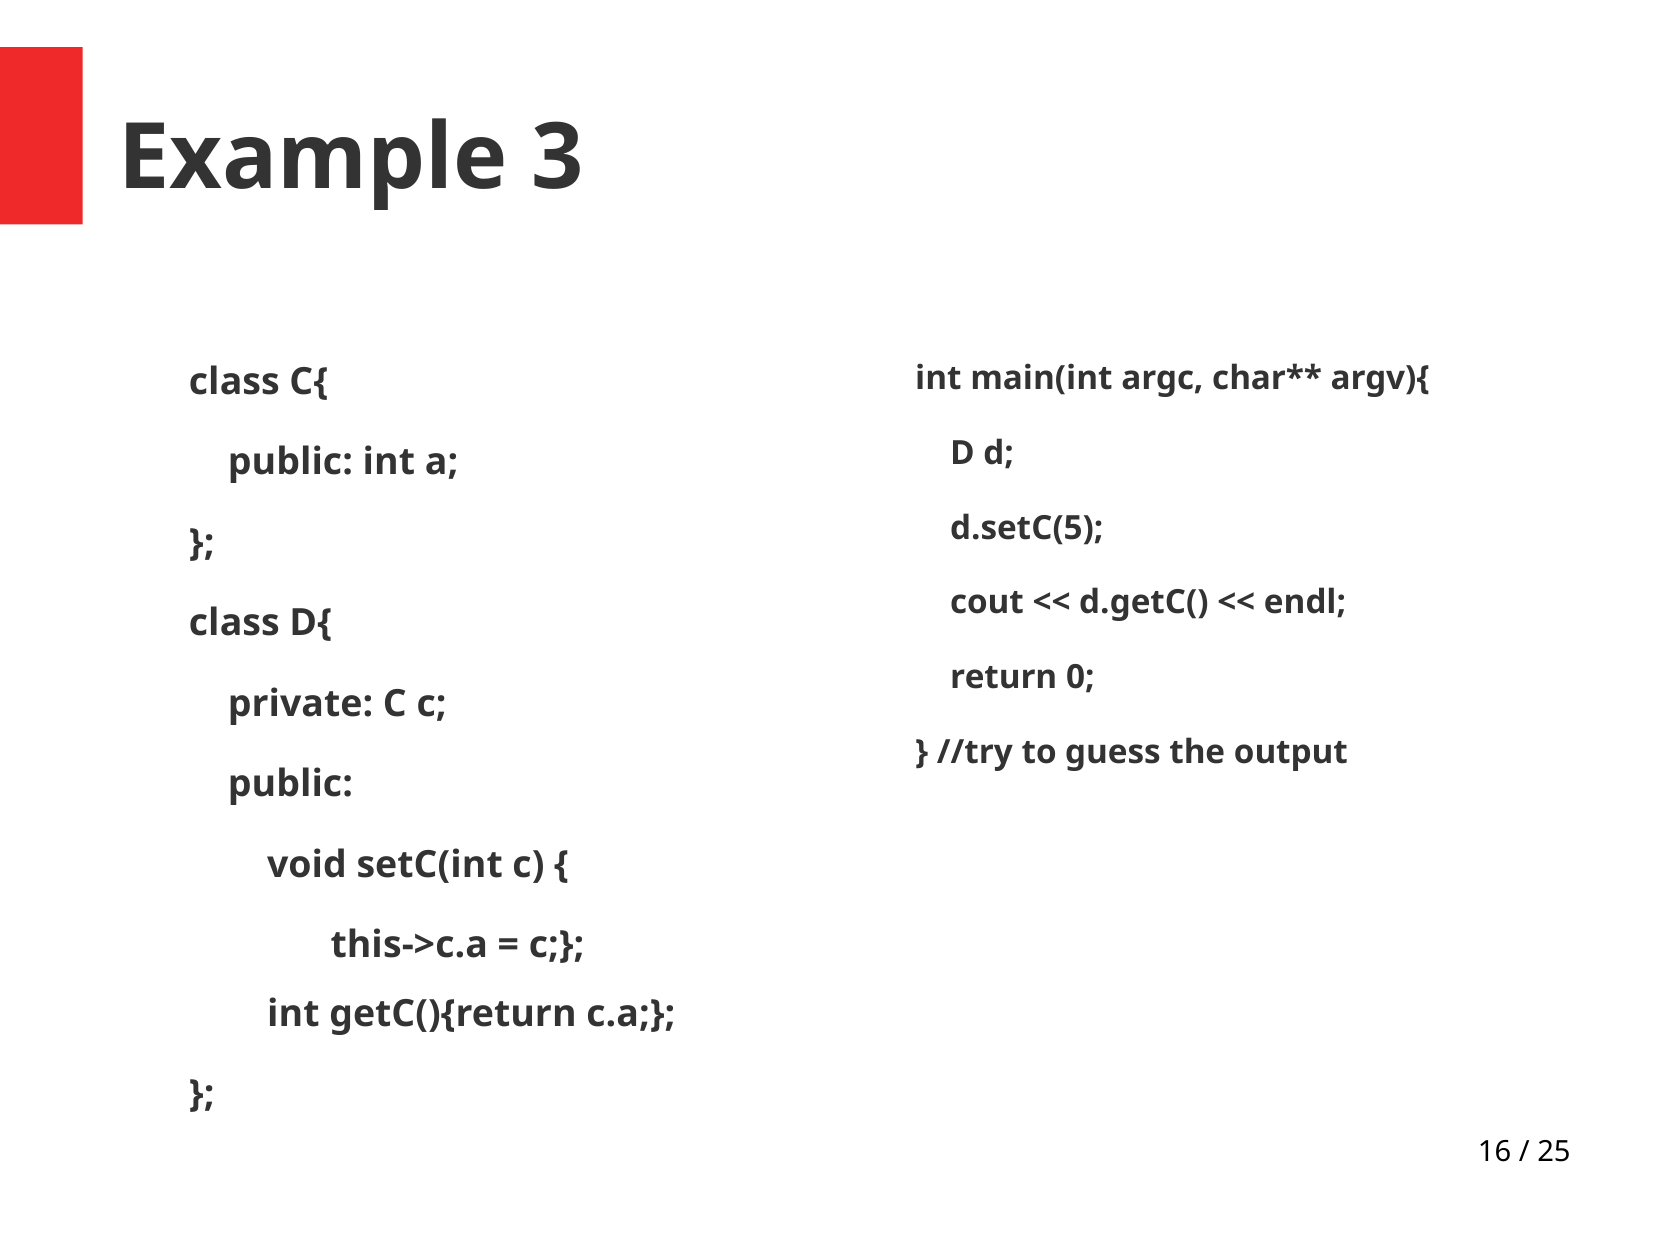

# Example 3
class C{
 public: int a;
};
class D{
 private: C c;
 public:
 void setC(int c) {
this->c.a = c;};
 int getC(){return c.a;};
};
int main(int argc, char** argv){
 D d;
 d.setC(5);
 cout << d.getC() << endl;
 return 0;
} //try to guess the output
16